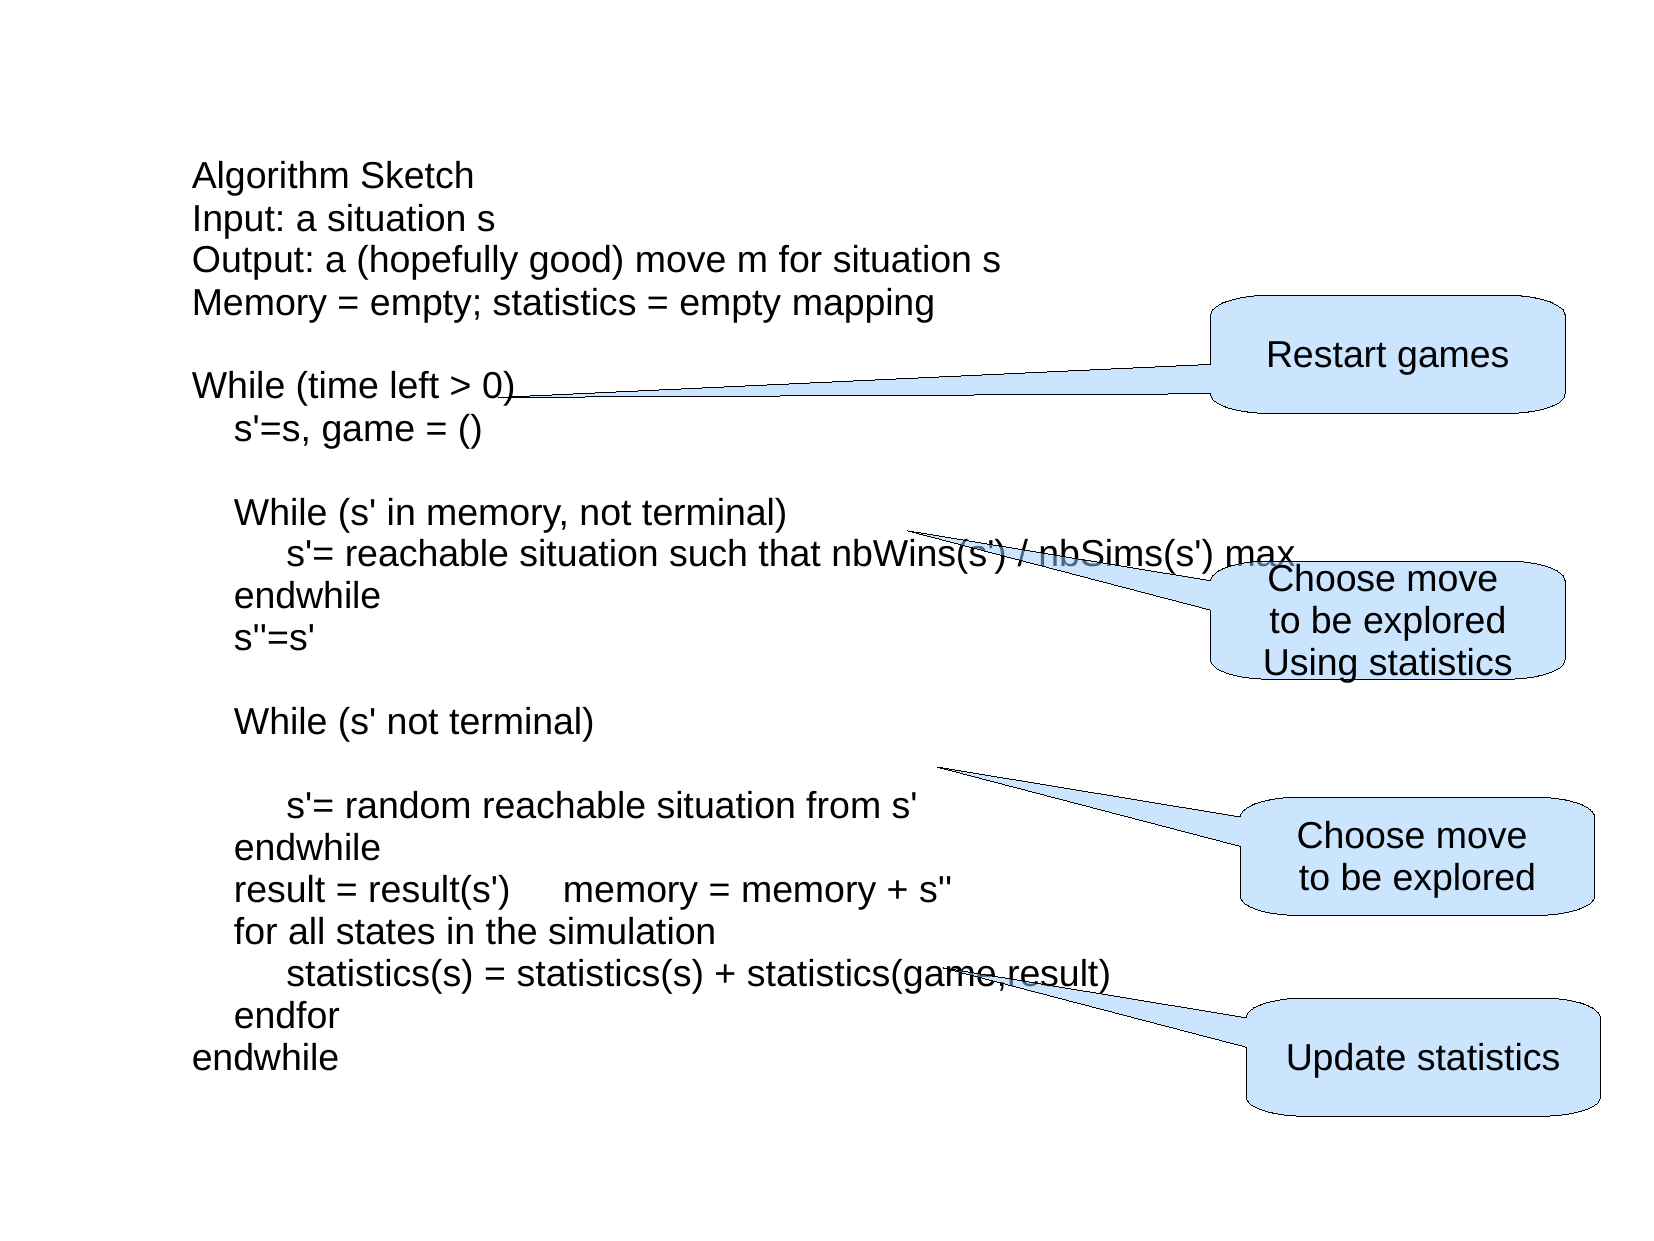

Algorithm Sketch
Input: a situation s
Output: a (hopefully good) move m for situation s
Memory = empty; statistics = empty mapping
While (time left > 0)
 s'=s, game = ()
 While (s' in memory, not terminal)
 s'= reachable situation such that nbWins(s') / nbSims(s') max
 endwhile
 s''=s'
 While (s' not terminal)
 s'= random reachable situation from s'
 endwhile
 result = result(s') memory = memory + s''
 for all states in the simulation
 statistics(s) = statistics(s) + statistics(game,result)
 endfor
endwhile
Restart games
Choose move
to be explored
Using statistics
Choose move
to be explored
Update statistics